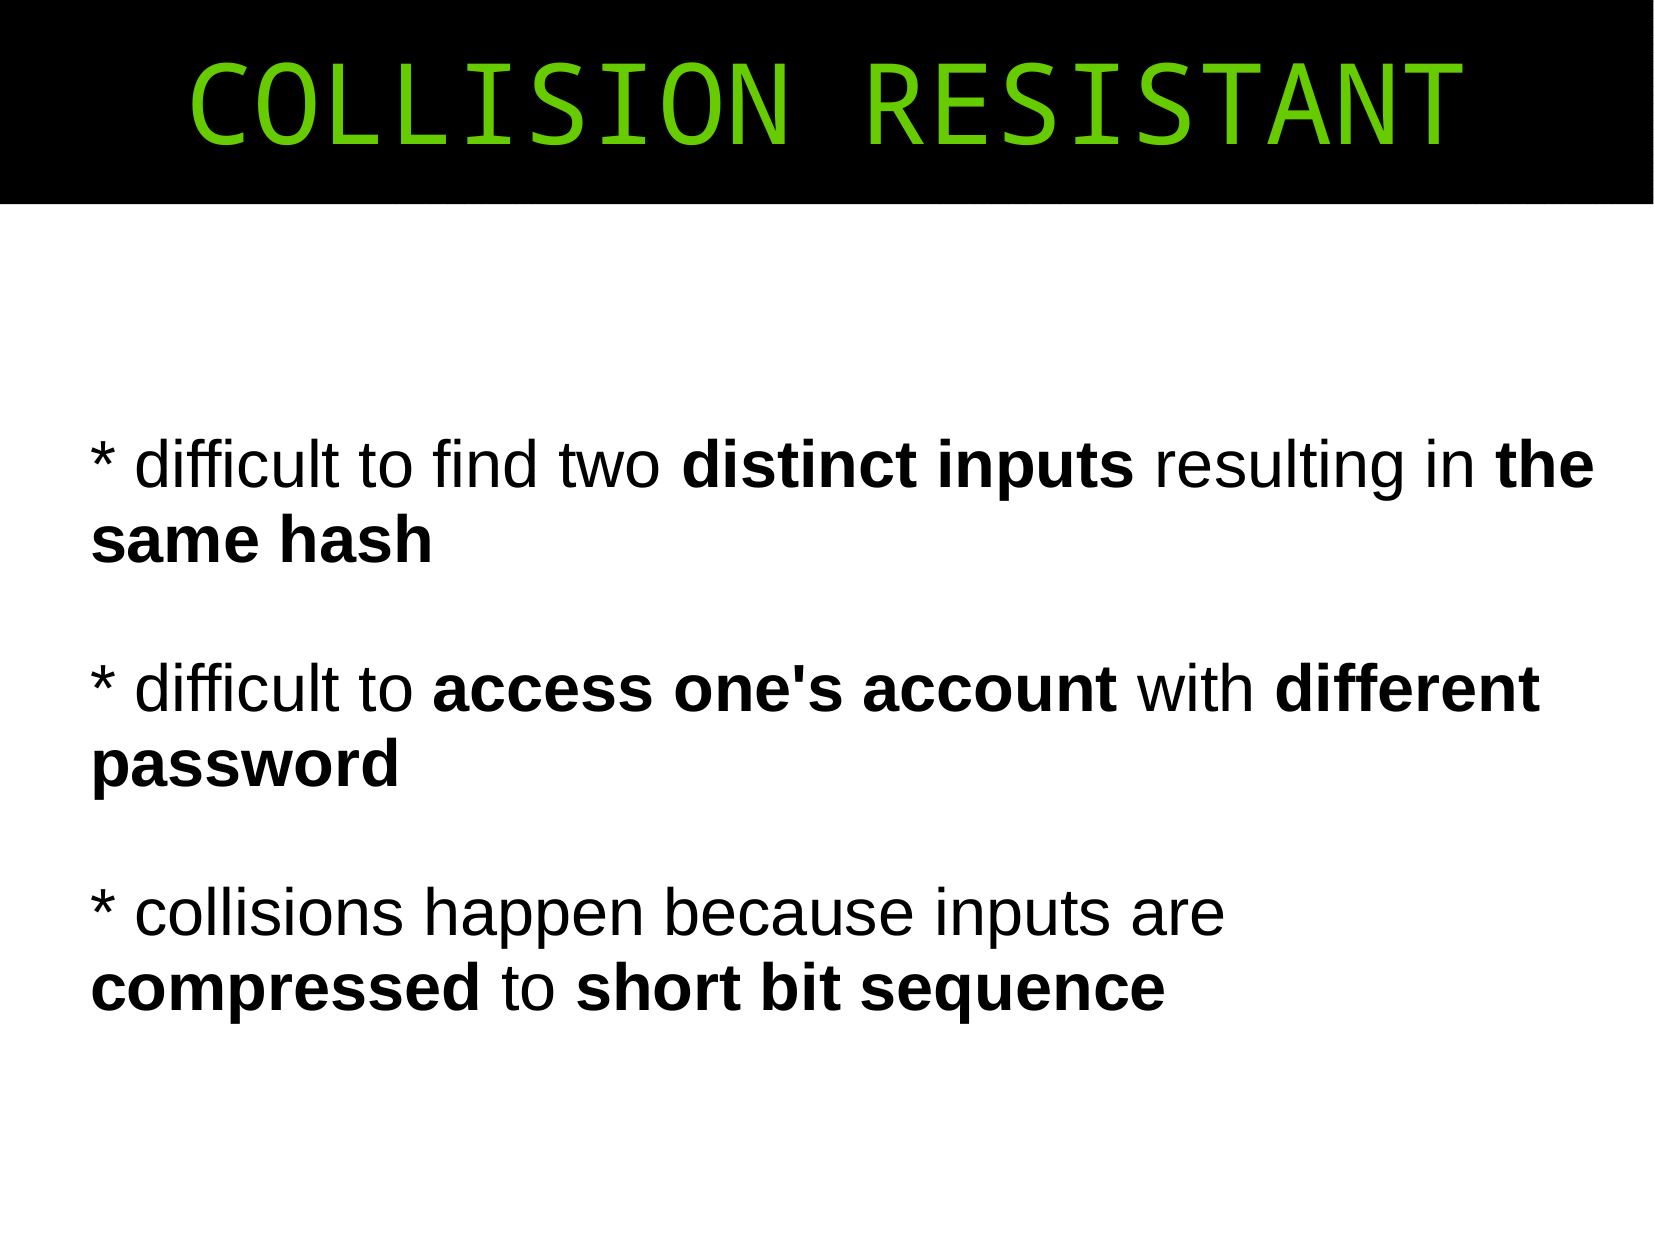

# COLLISION RESISTANT
* difficult to find two distinct inputs resulting in the same hash
* difficult to access one's account with different password
* collisions happen because inputs are compressed to short bit sequence